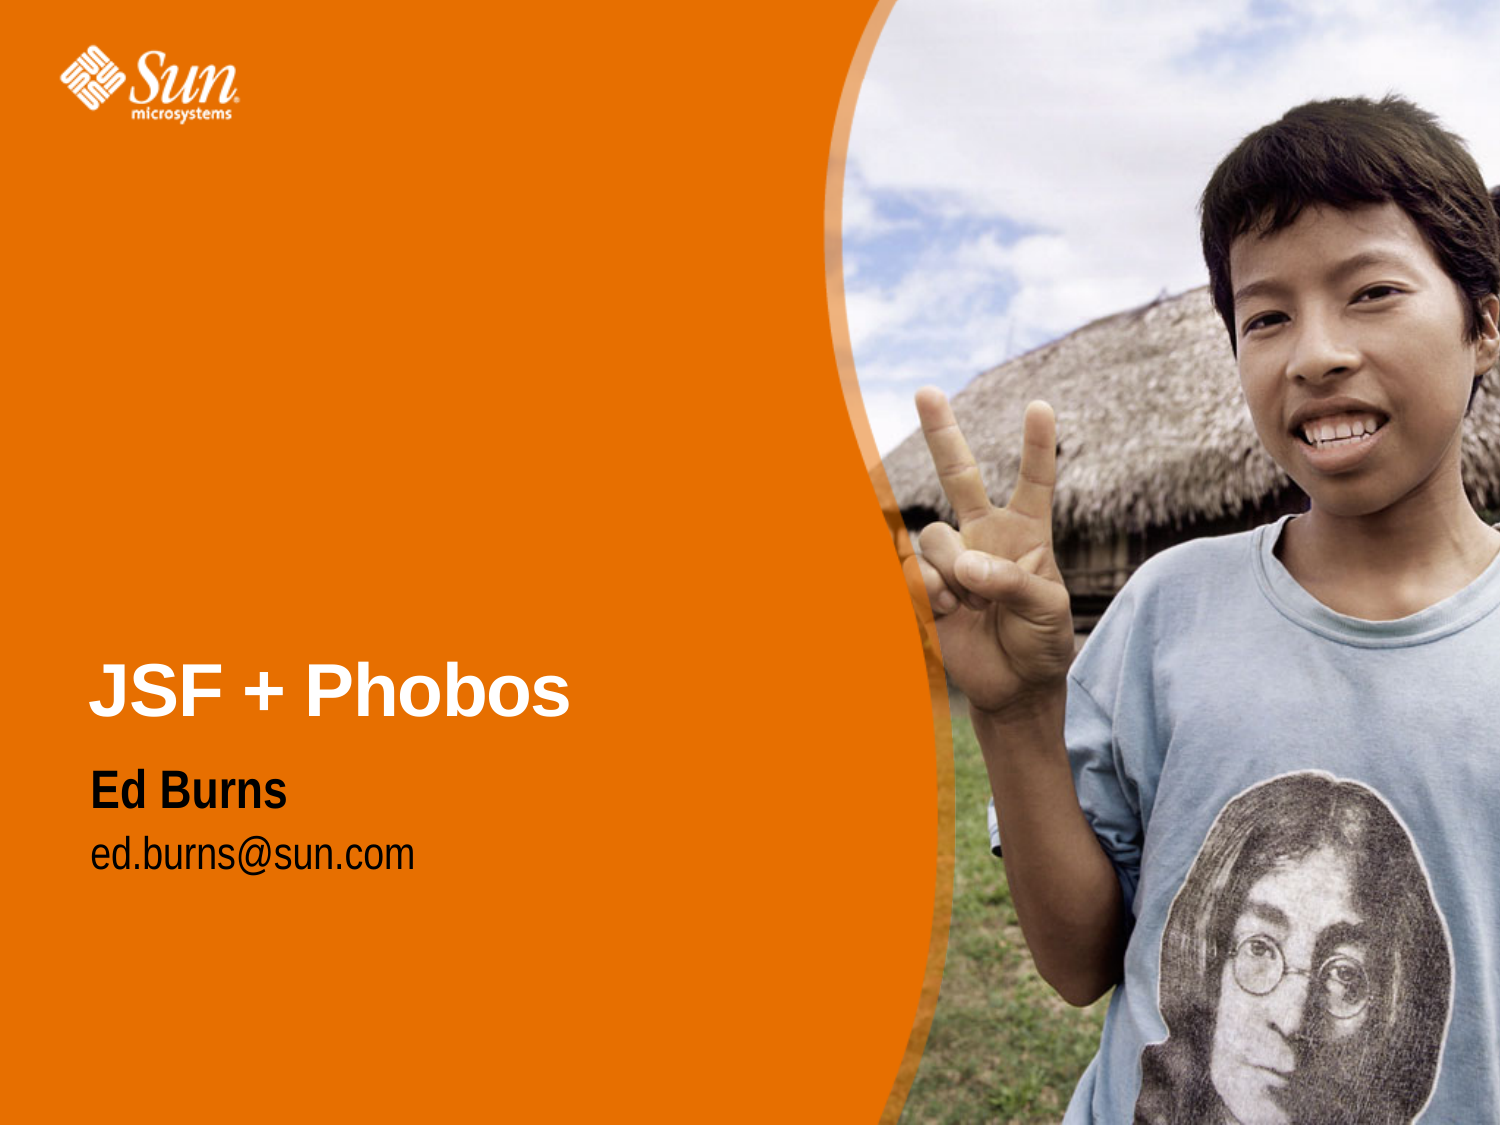

# JSF + Phobos
Ed Burns
ed.burns@sun.com